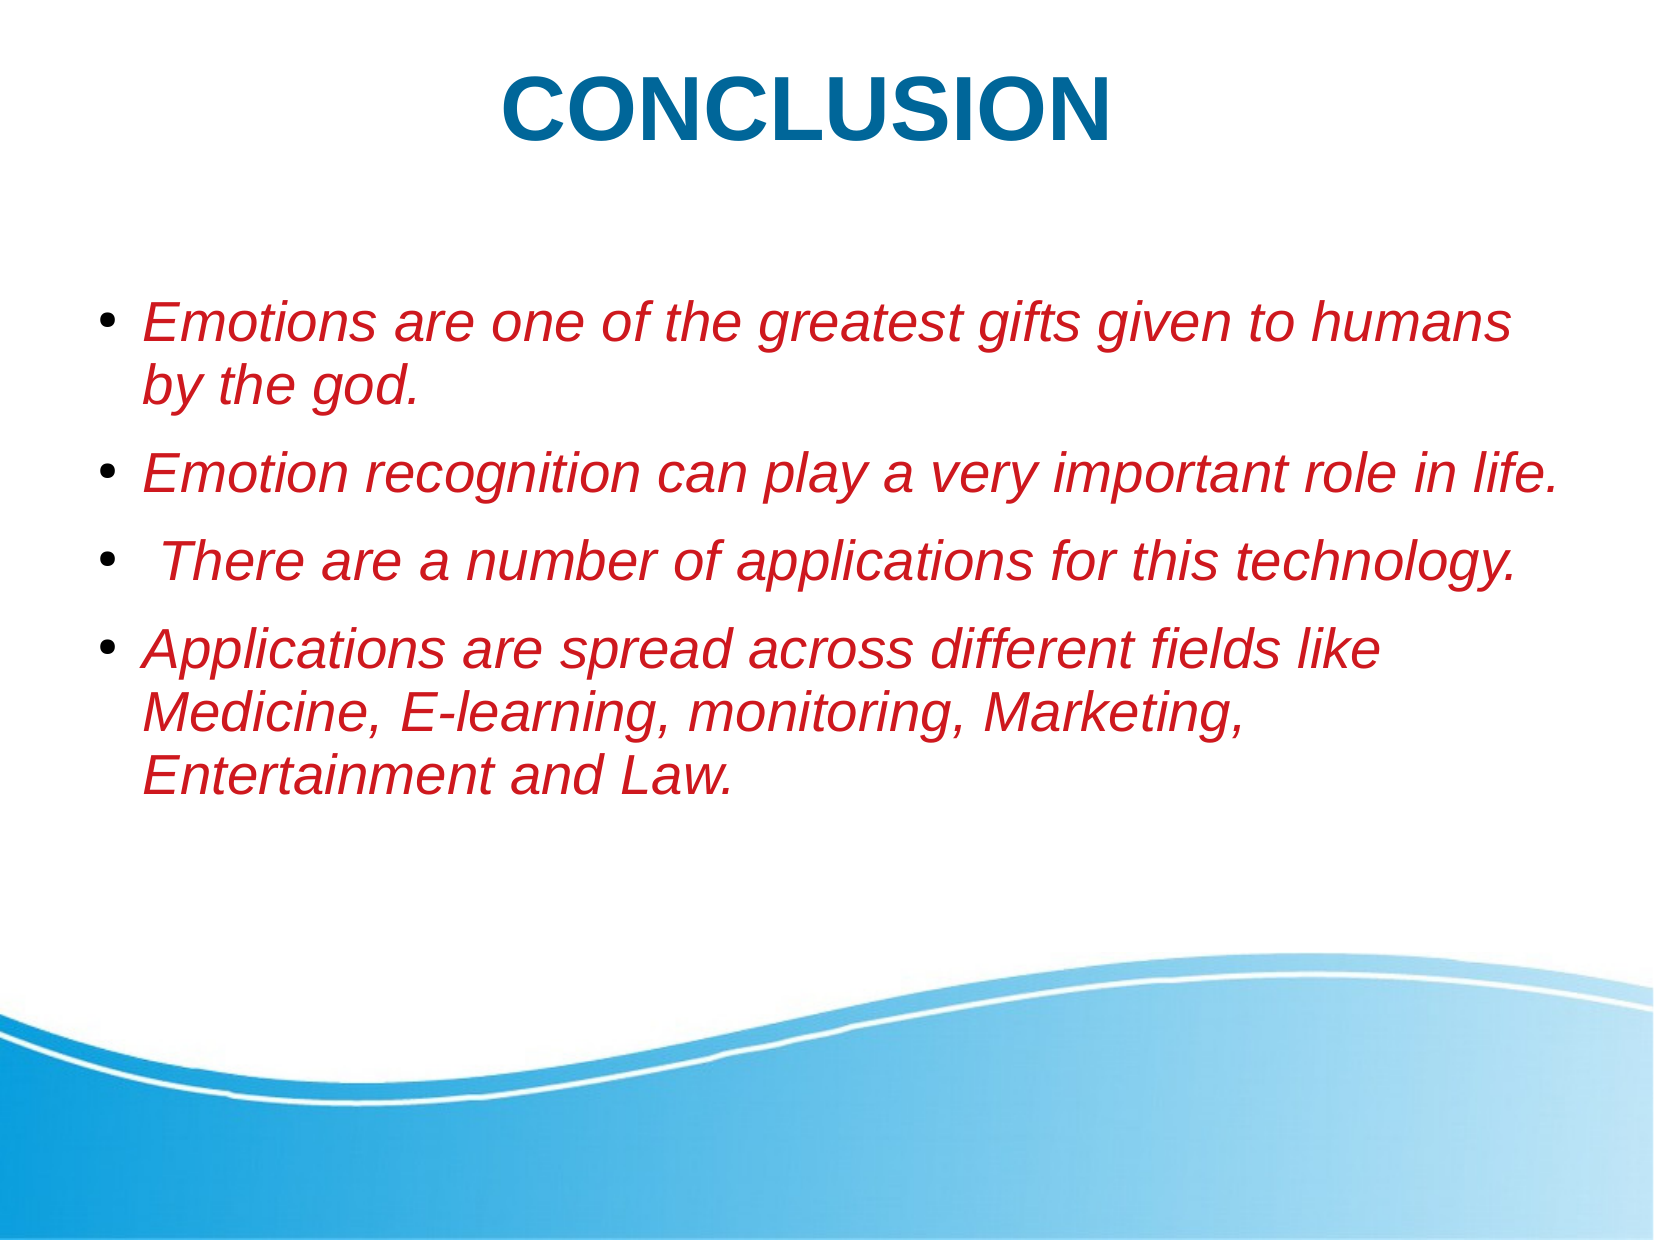

# CONCLUSION
Emotions are one of the greatest gifts given to humans by the god.
Emotion recognition can play a very important role in life.
 There are a number of applications for this technology.
Applications are spread across different fields like Medicine, E-learning, monitoring, Marketing, Entertainment and Law.